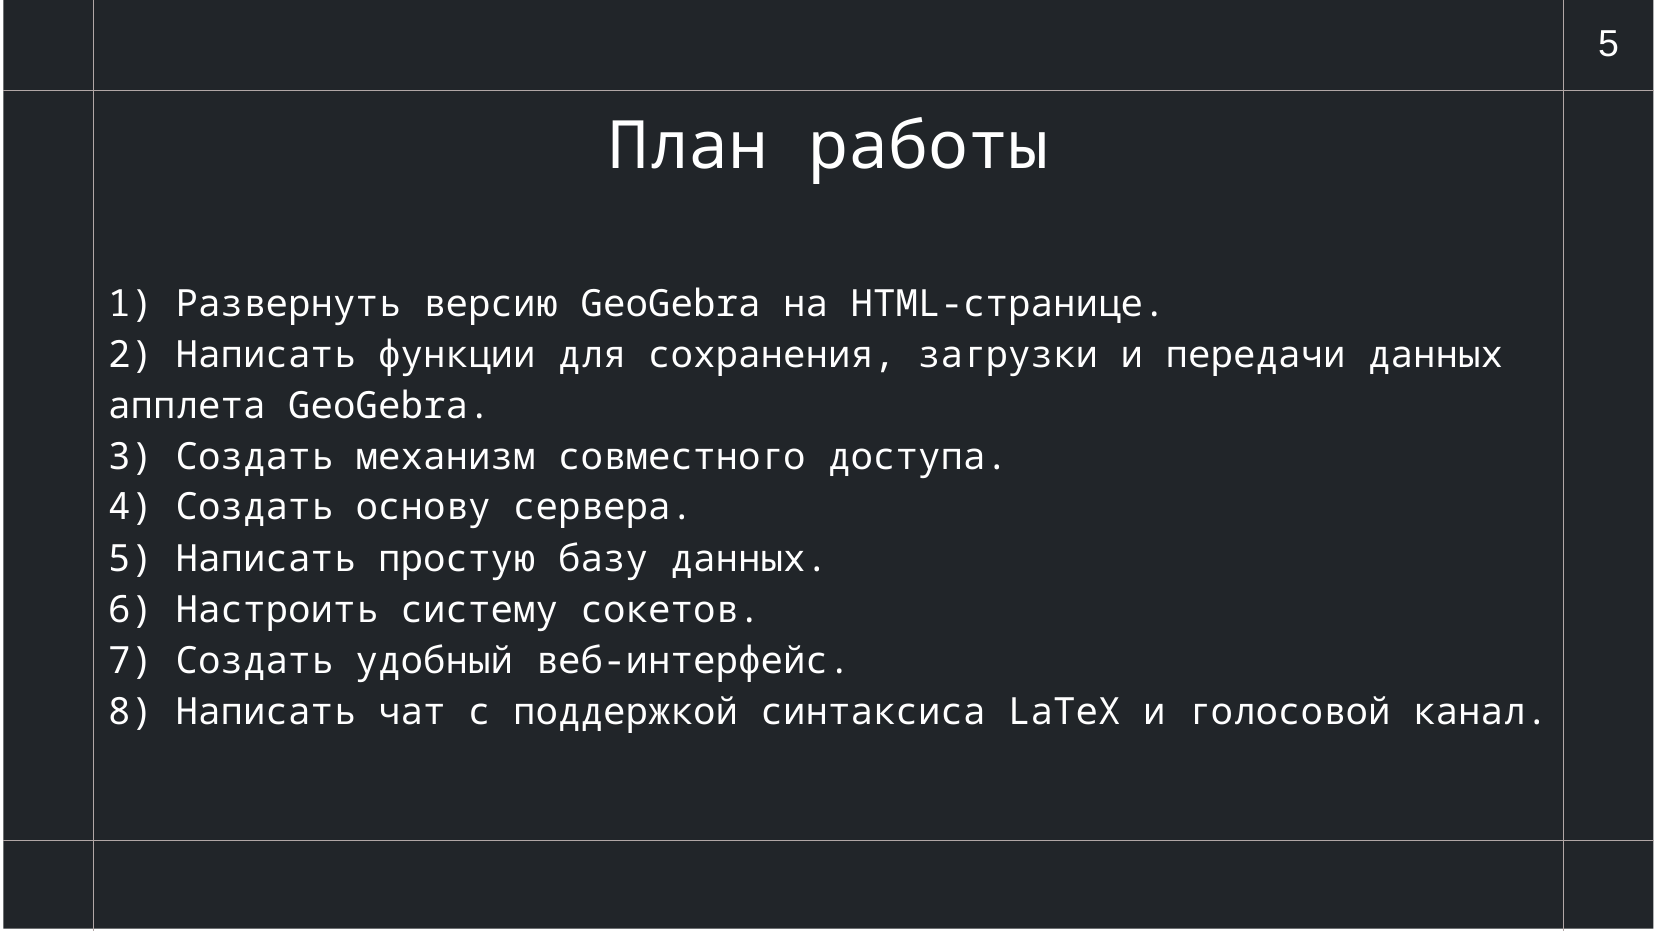

План работы
1) Развернуть версию GeoGebra на HTML-странице.
2) Написать функции для сохранения, загрузки и передачи данных
апплета GeoGebra.
3) Создать механизм совместного доступа.
4) Создать основу сервера.
5) Написать простую базу данных.
6) Настроить систему сокетов.
7) Создать удобный веб-интерфейс.
8) Написать чат с поддержкой синтаксиса LaTeX и голосовой канал.